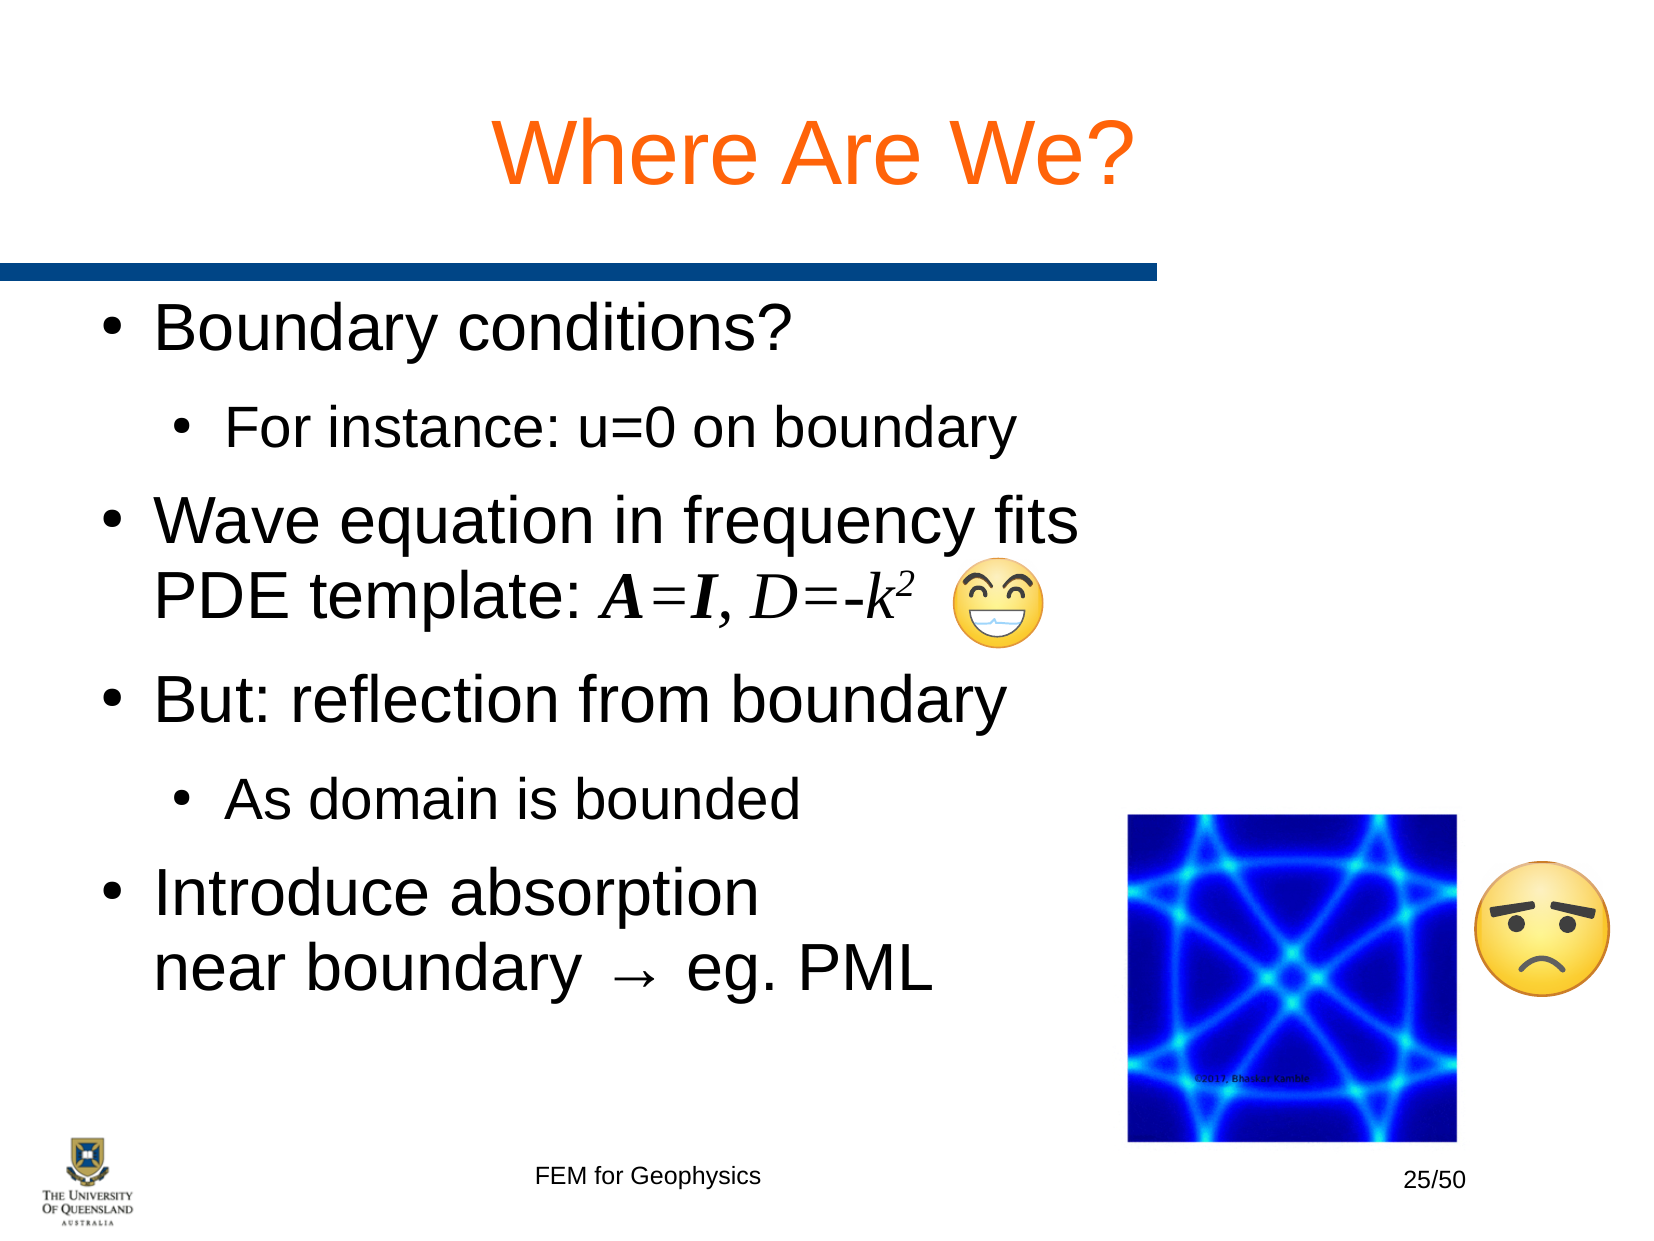

# Where Are We?
Boundary conditions?
For instance: u=0 on boundary
Wave equation in frequency fits
PDE template: A=I, D=-k2
But: reflection from boundary
As domain is bounded
Introduce absorption
near boundary → eg. PML